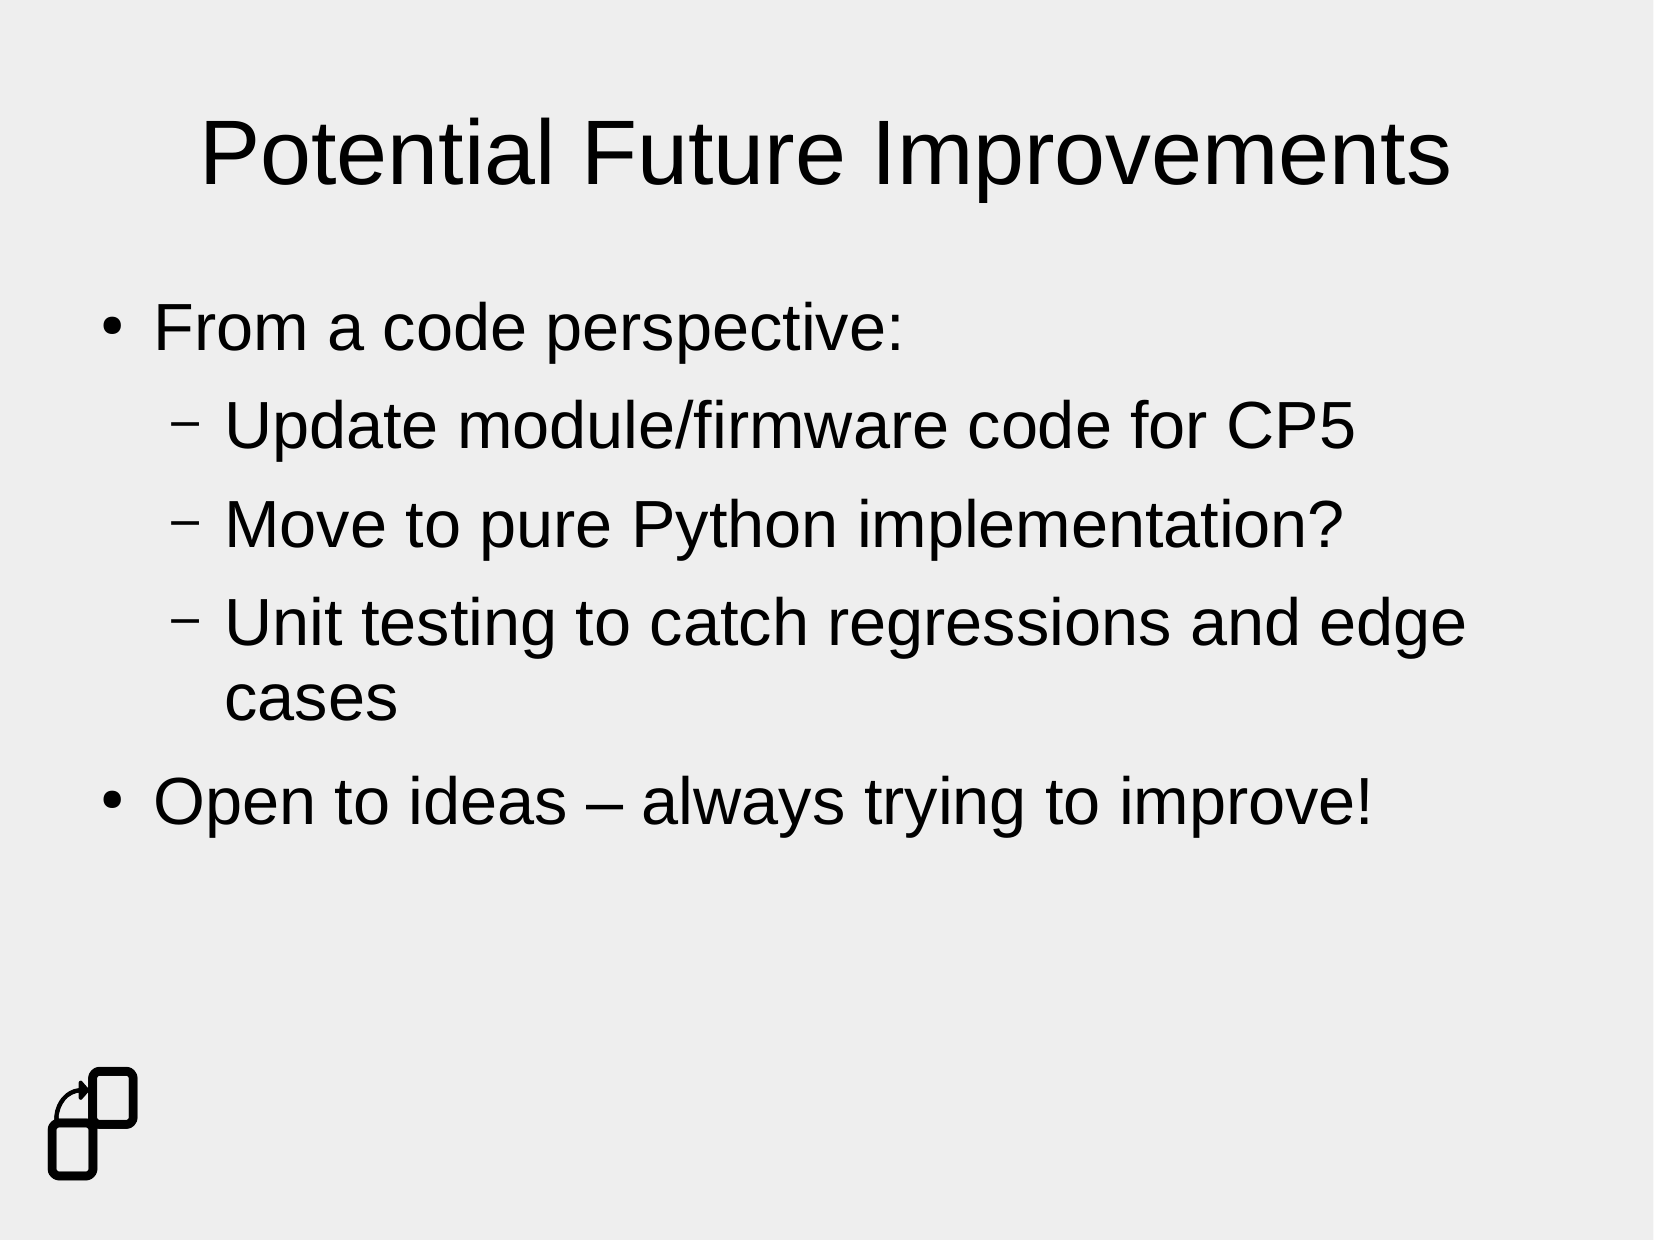

# Potential Future Improvements
From a code perspective:
Update module/firmware code for CP5
Move to pure Python implementation?
Unit testing to catch regressions and edge cases
Open to ideas – always trying to improve!